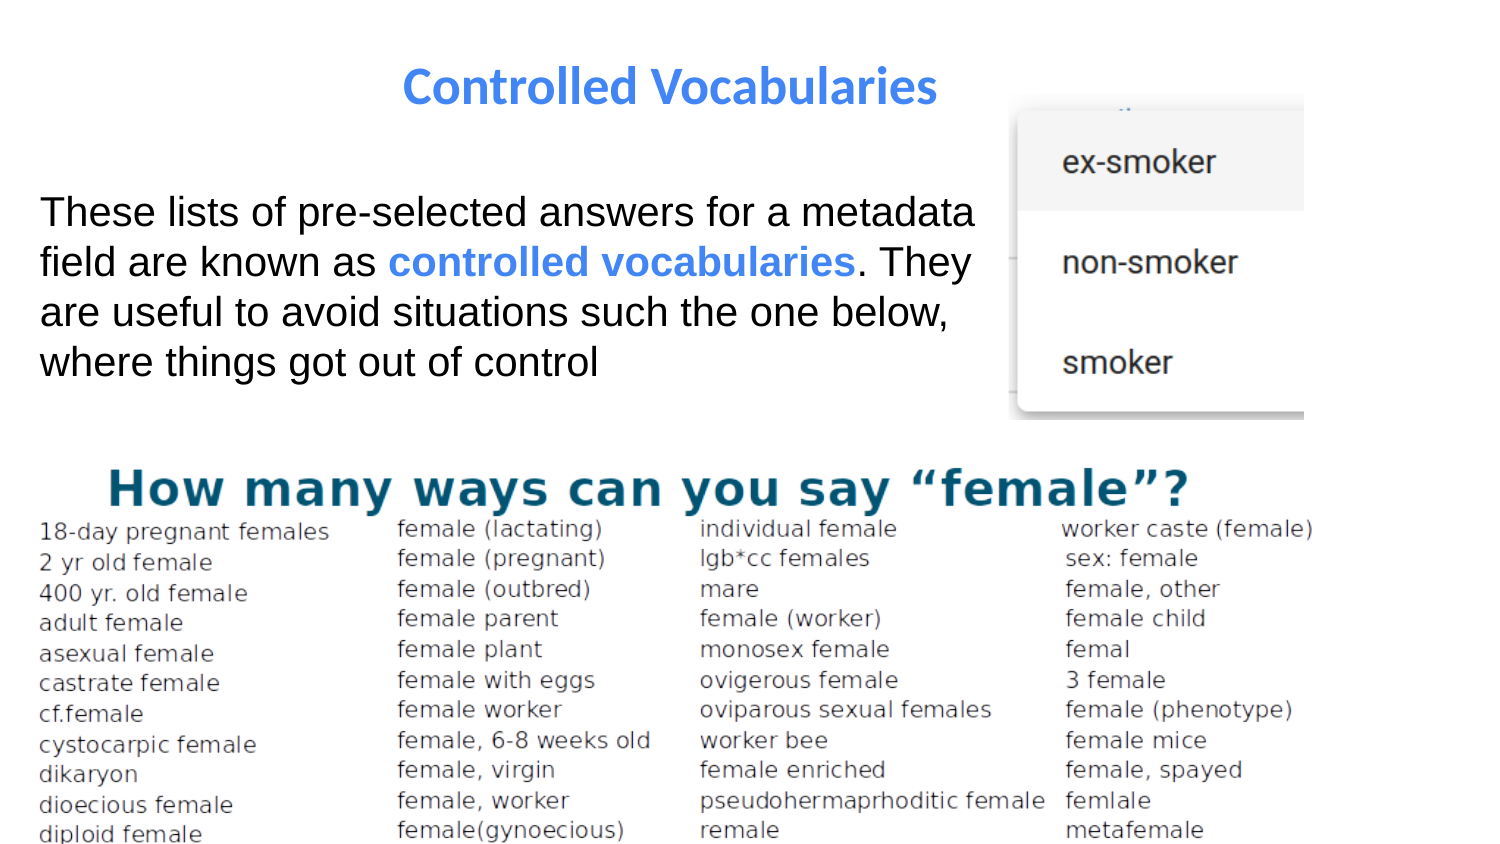

Controlled Vocabularies
These lists of pre-selected answers for a metadata field are known as controlled vocabularies. They are useful to avoid situations such the one below, where things got out of control